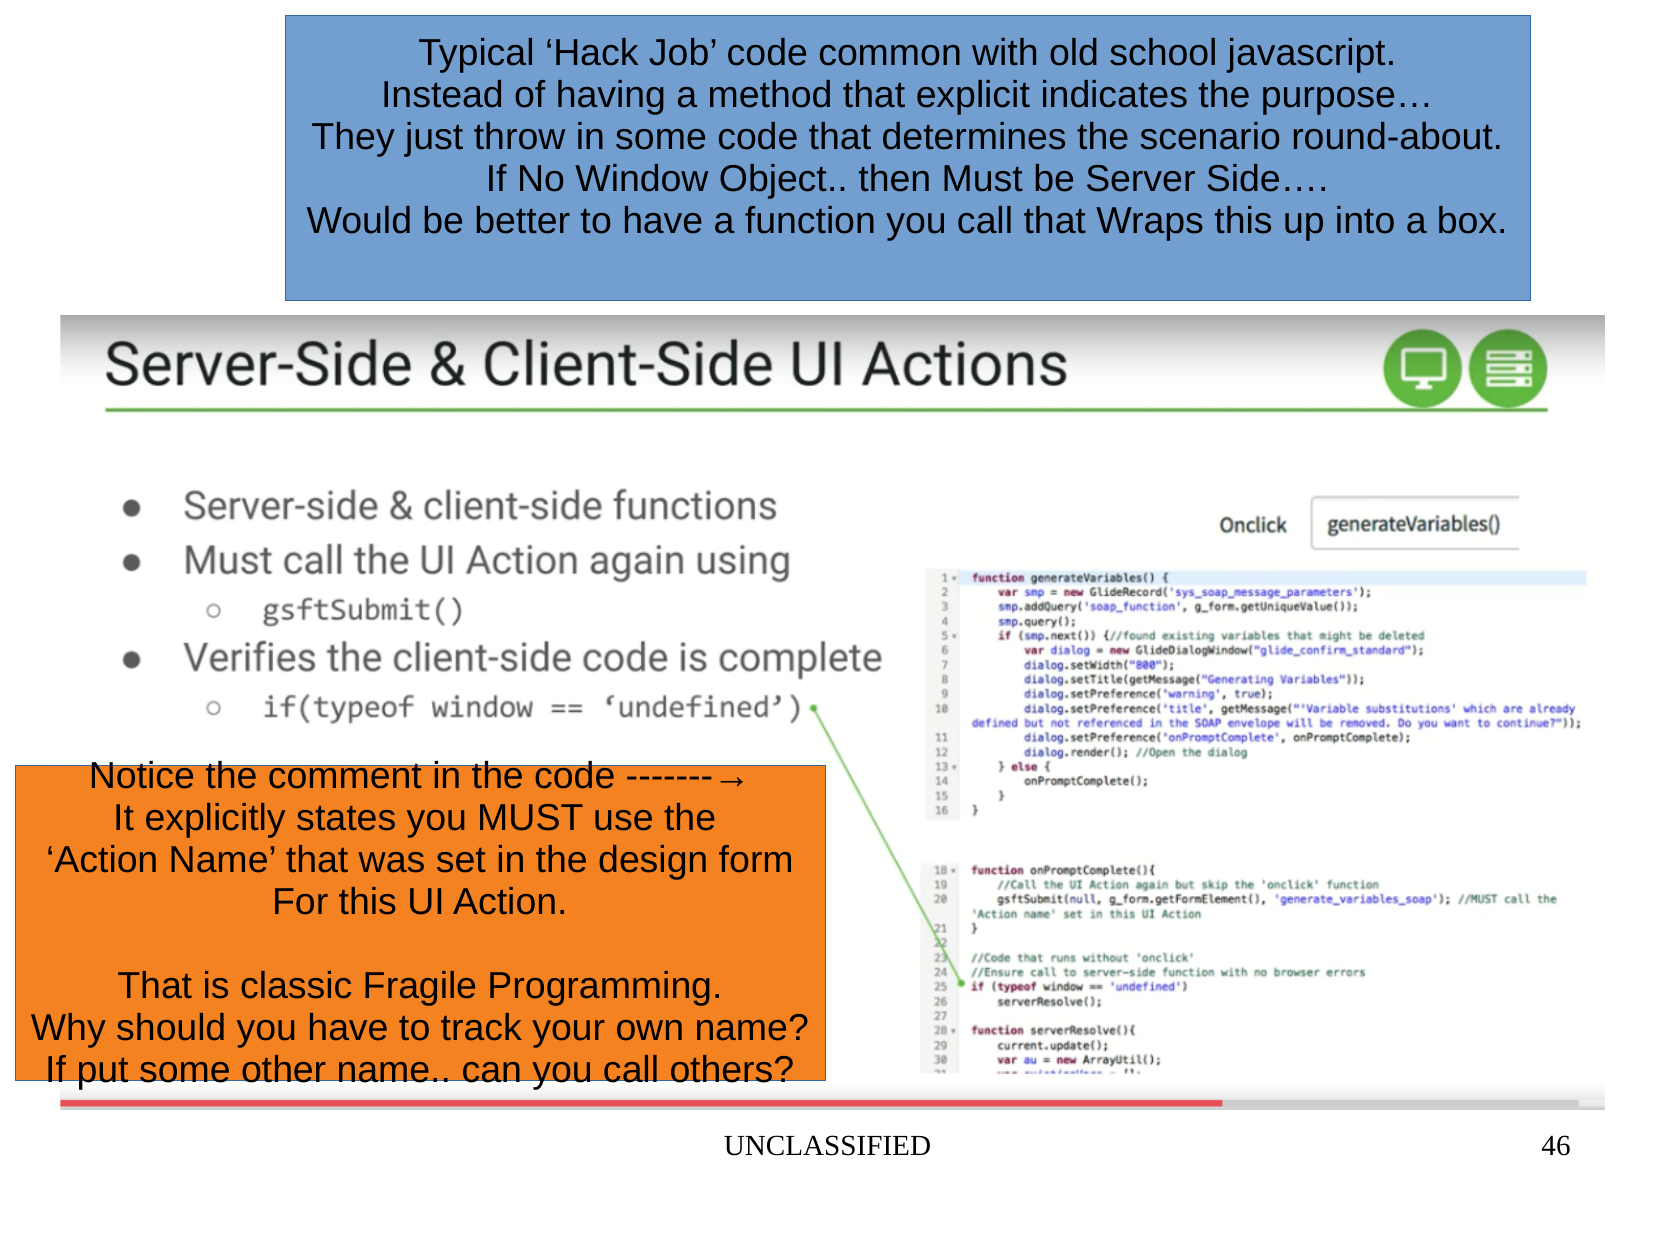

Typical ‘Hack Job’ code common with old school javascript.
Instead of having a method that explicit indicates the purpose…
They just throw in some code that determines the scenario round-about.
If No Window Object.. then Must be Server Side….
Would be better to have a function you call that Wraps this up into a box.
Notice the comment in the code -------→
It explicitly states you MUST use the
‘Action Name’ that was set in the design form
For this UI Action.
That is classic Fragile Programming.
Why should you have to track your own name?
If put some other name.. can you call others?
UNCLASSIFIED
46